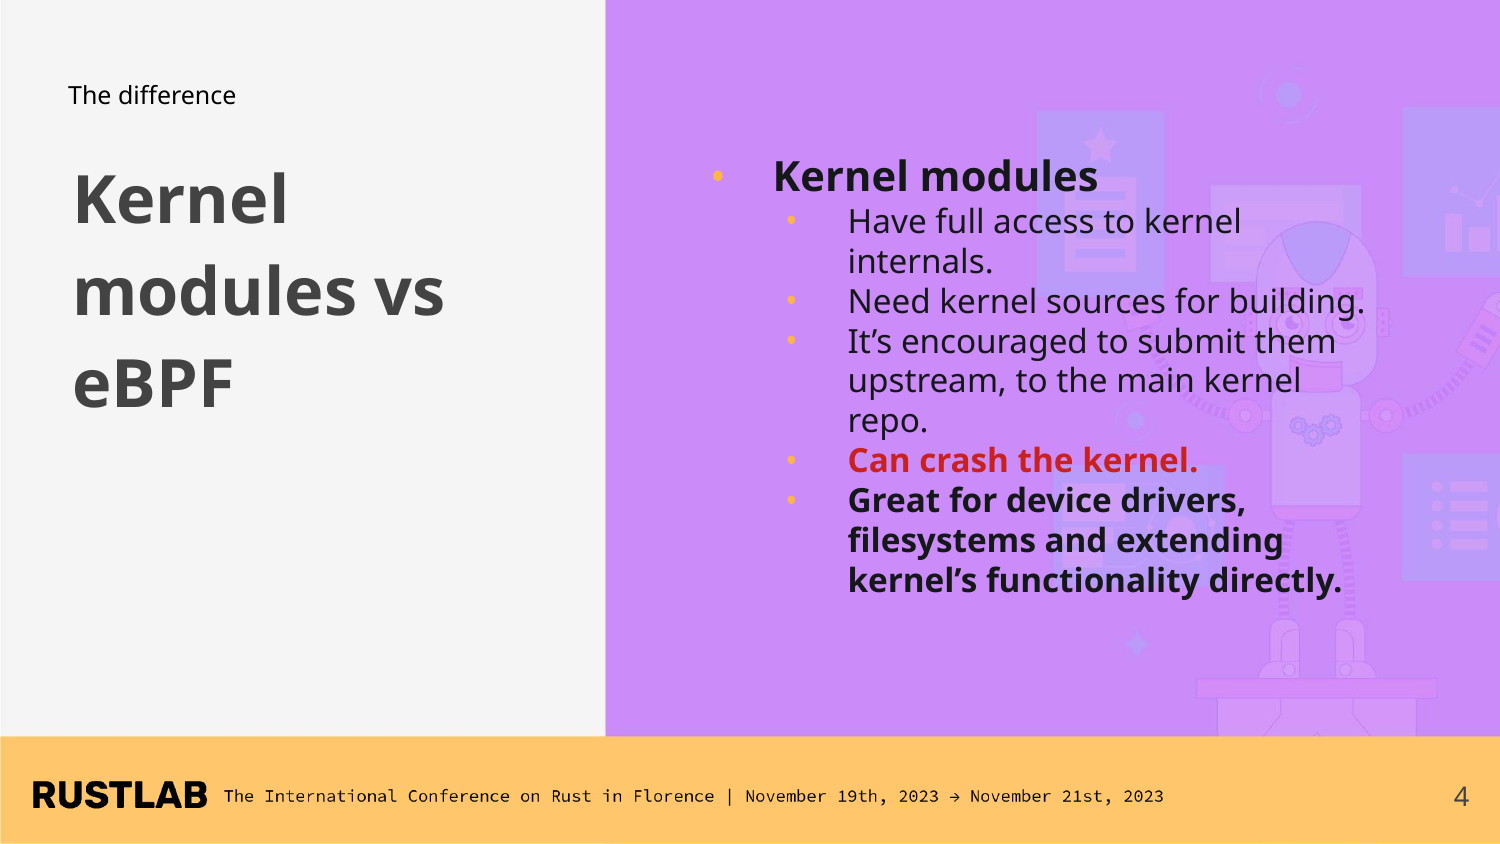

The difference
Kernel modules
Have full access to kernel internals.
Need kernel sources for building.
It’s encouraged to submit them upstream, to the main kernel repo.
Can crash the kernel.
Great for device drivers, filesystems and extending kernel’s functionality directly.
# Kernel modules vs eBPF